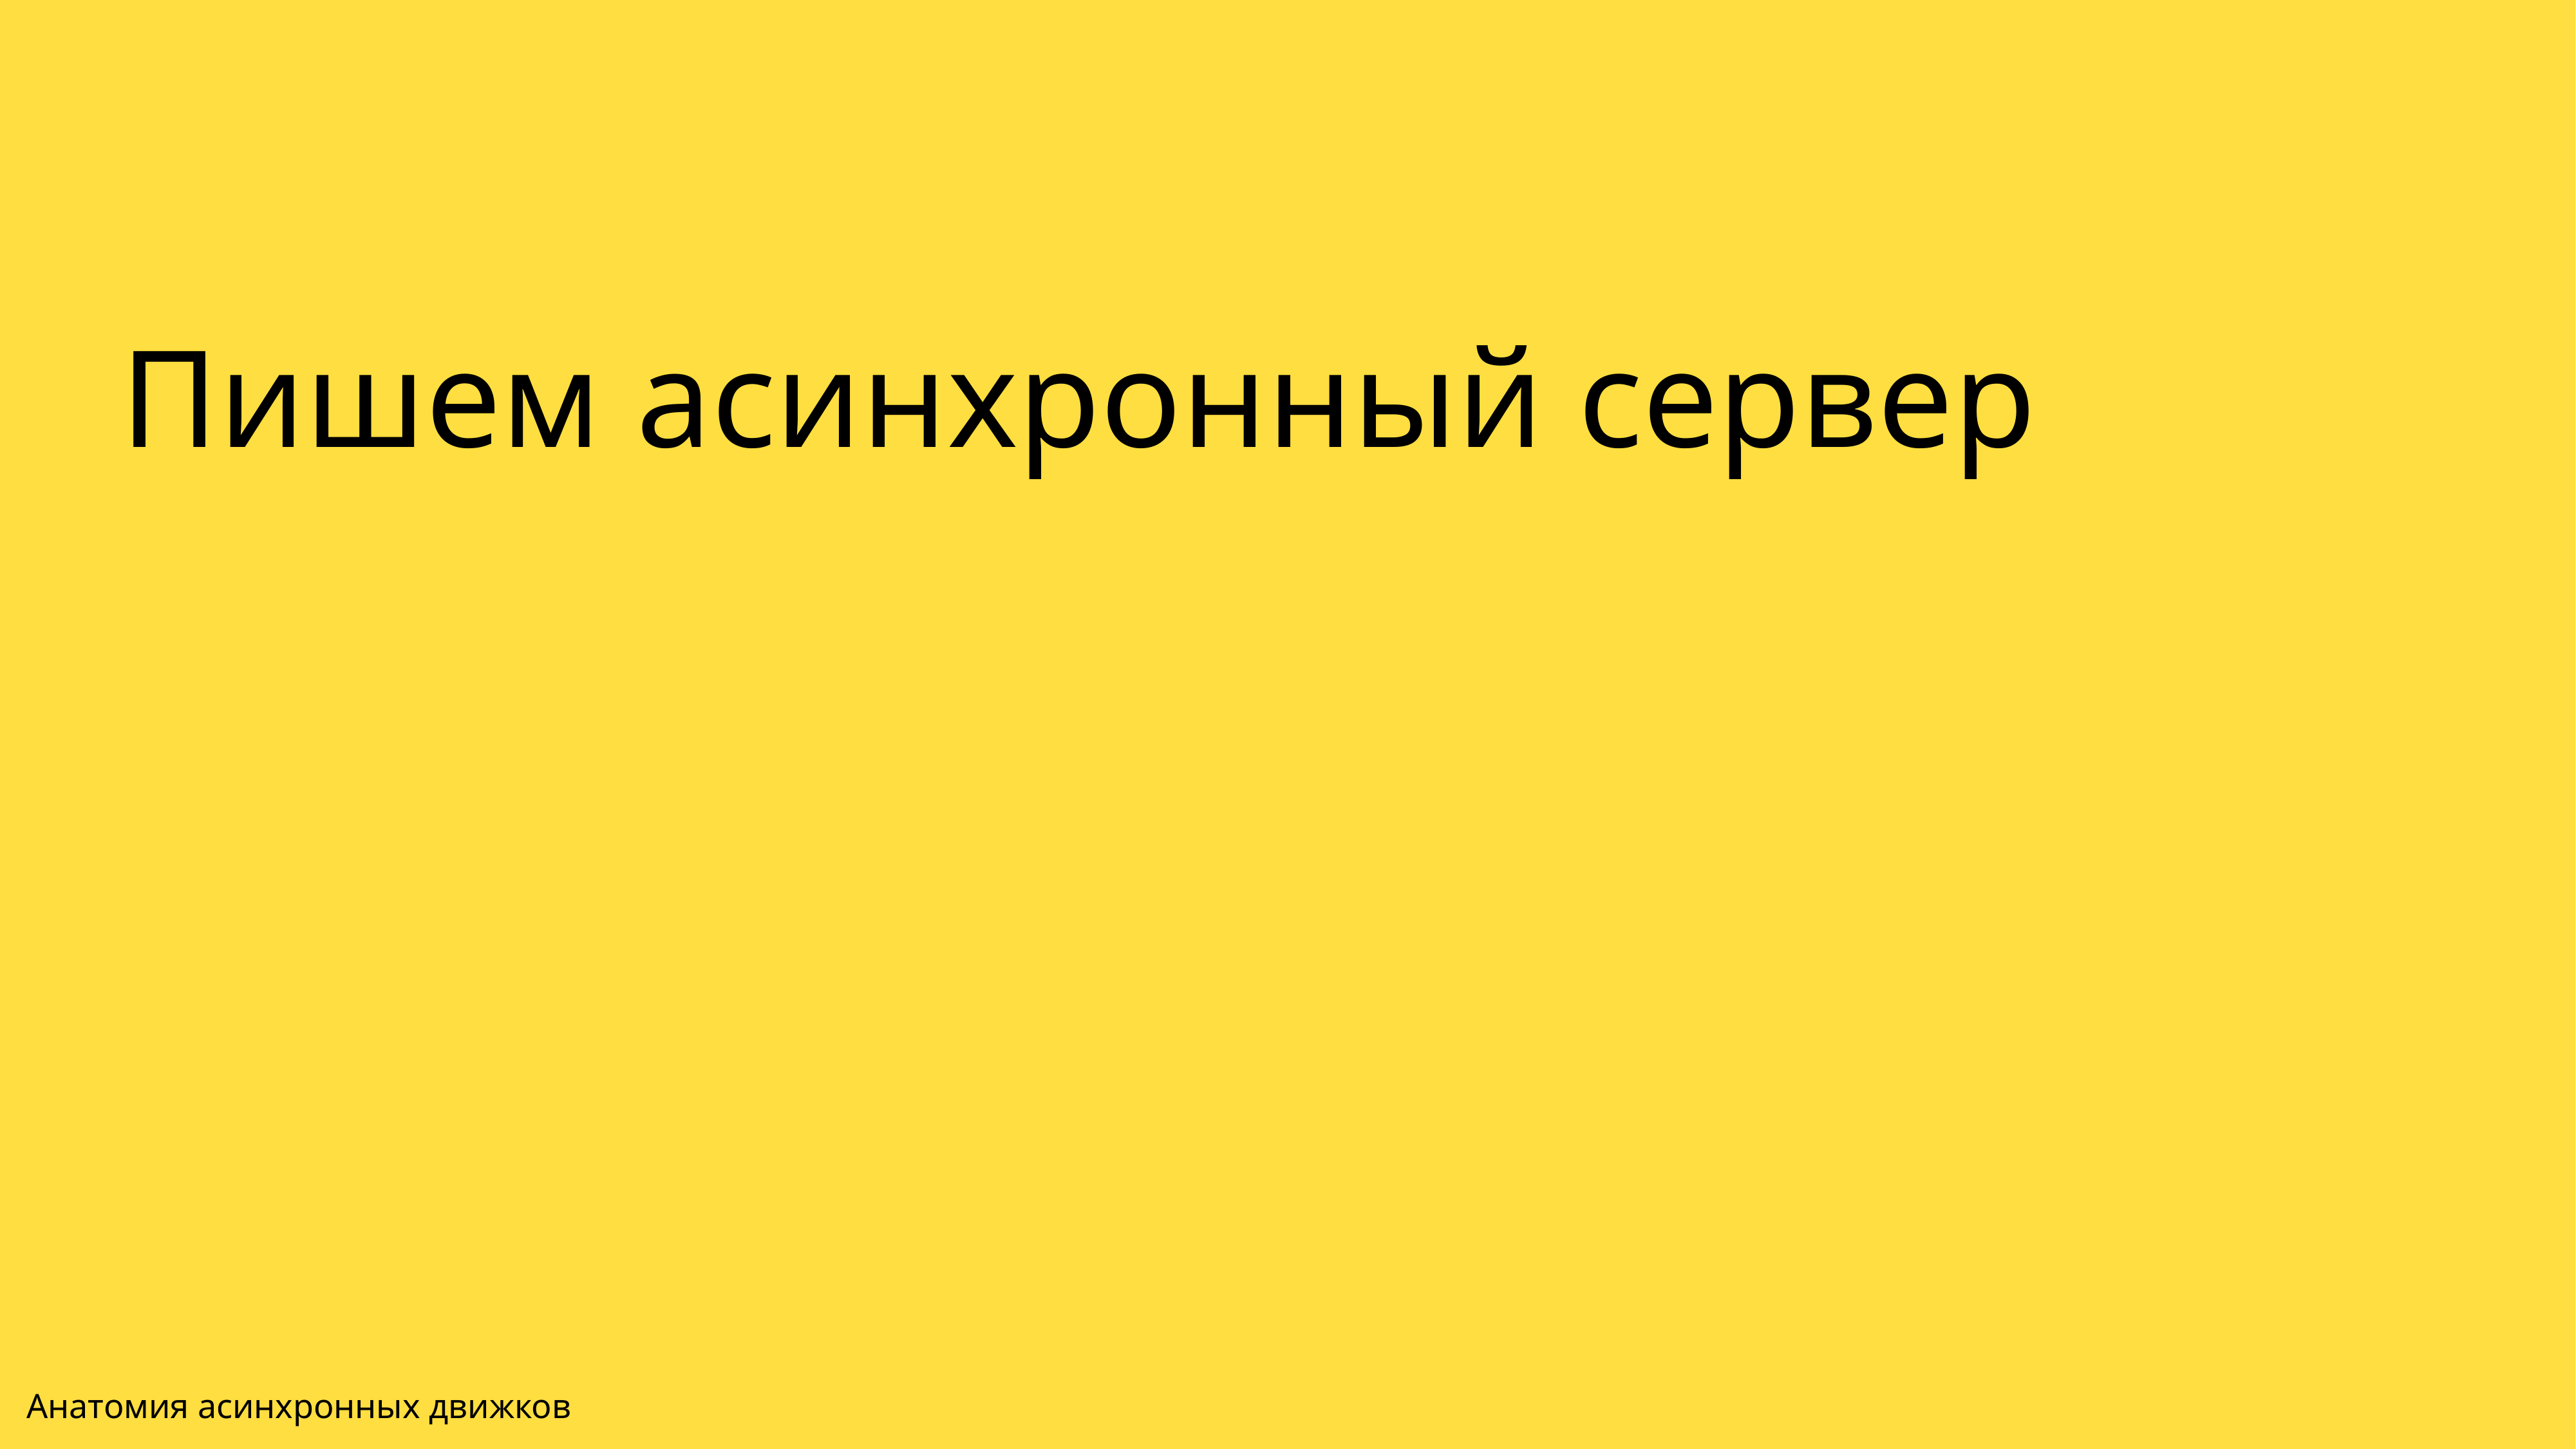

# Пишем асинхронный сервер
Анатомия асинхронных движков